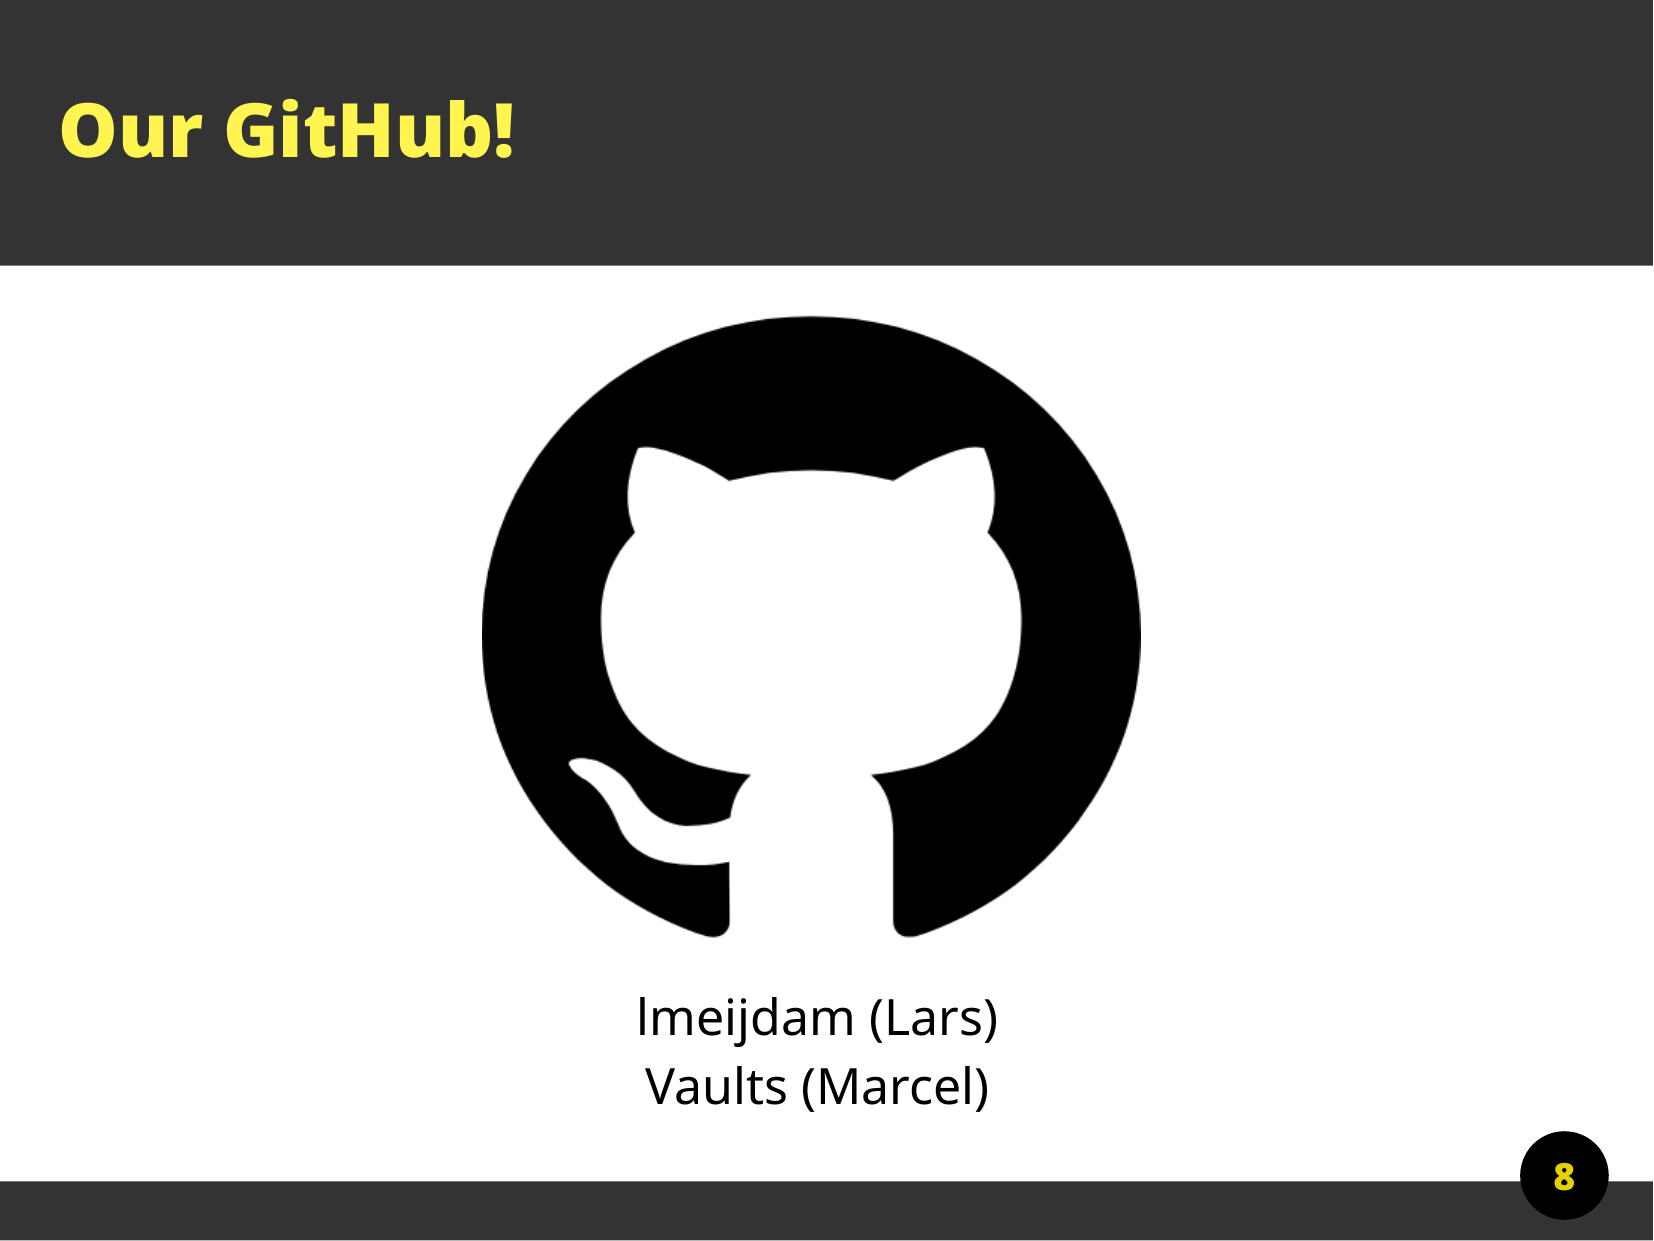

# Our GitHub!
lmeijdam (Lars)
Vaults (Marcel)
8